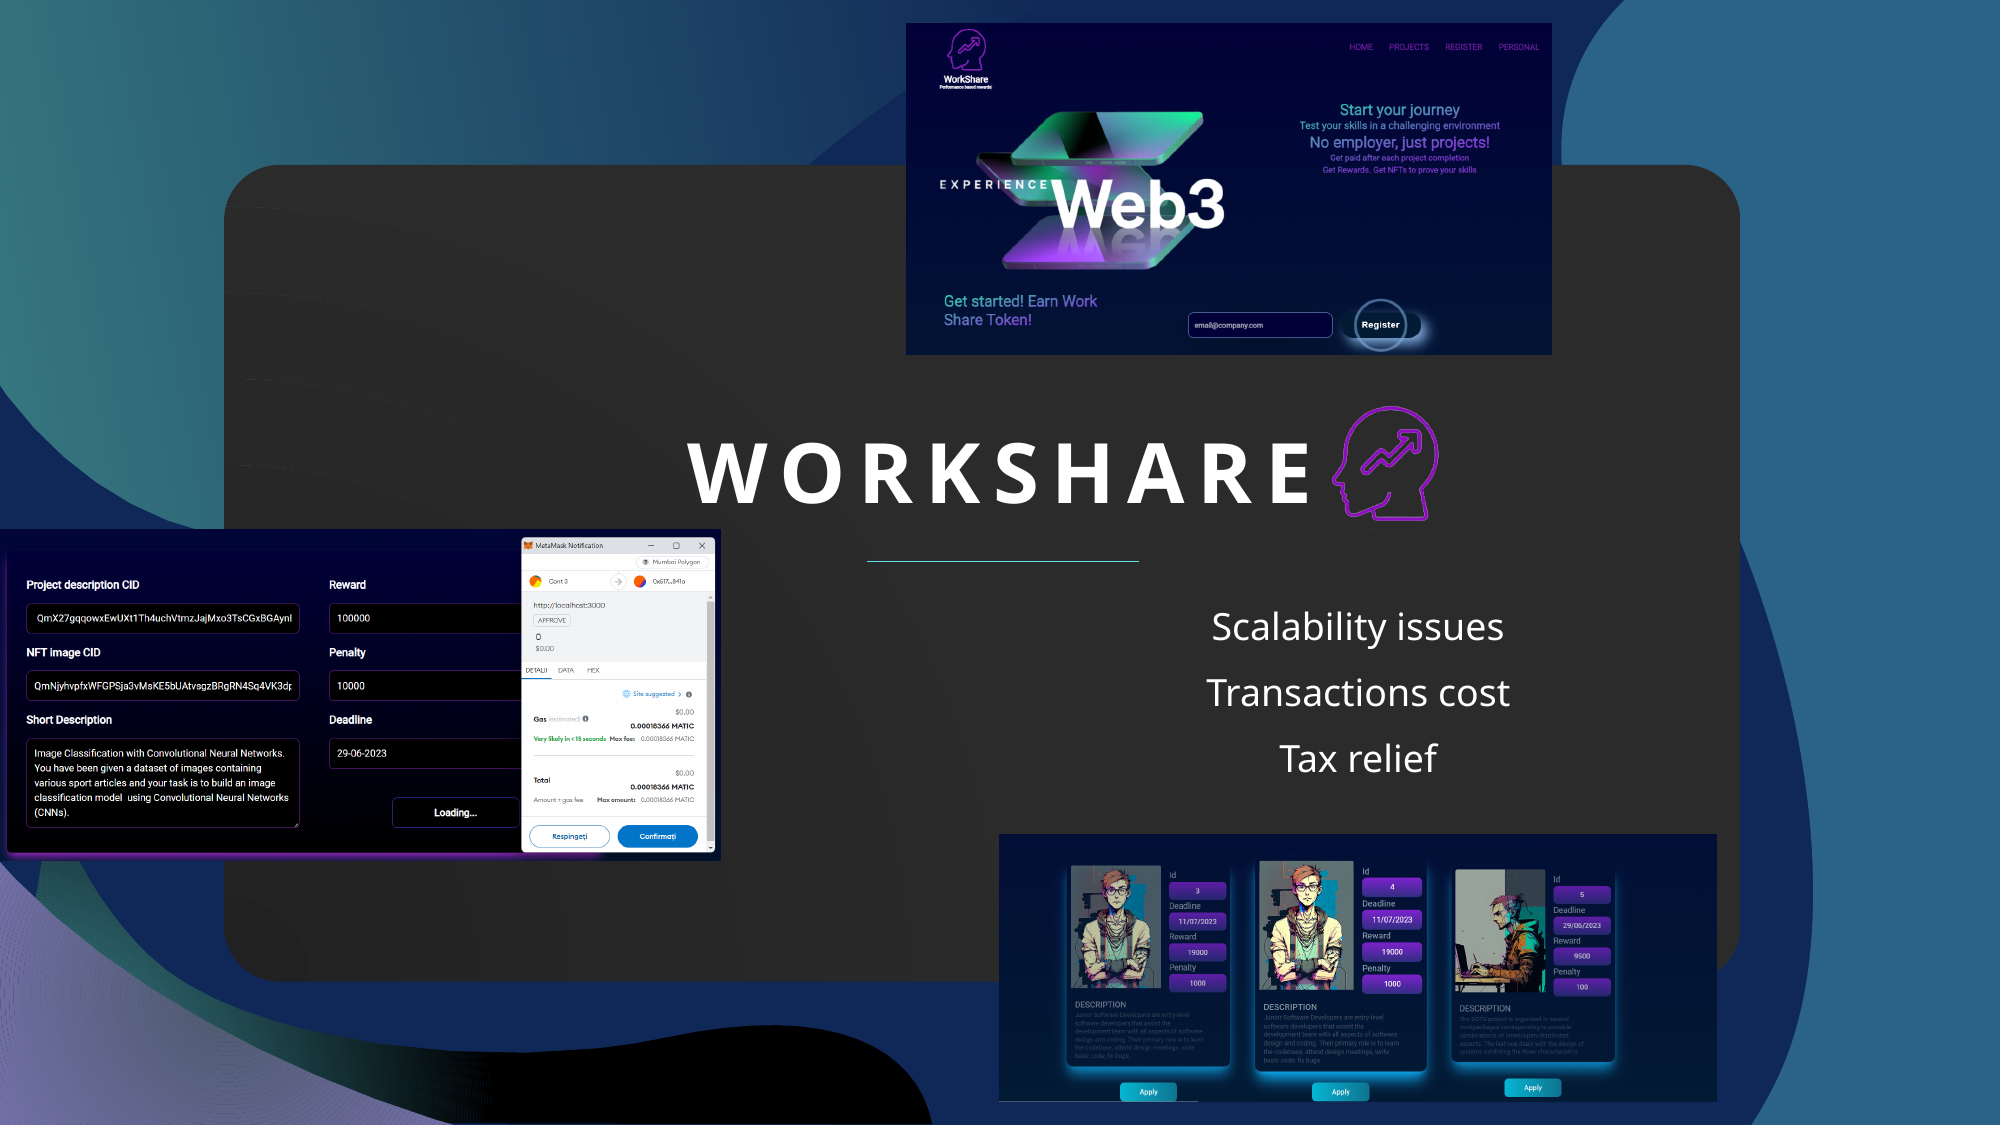

# WorkShare
Scalability issues
Transactions cost
Tax relief